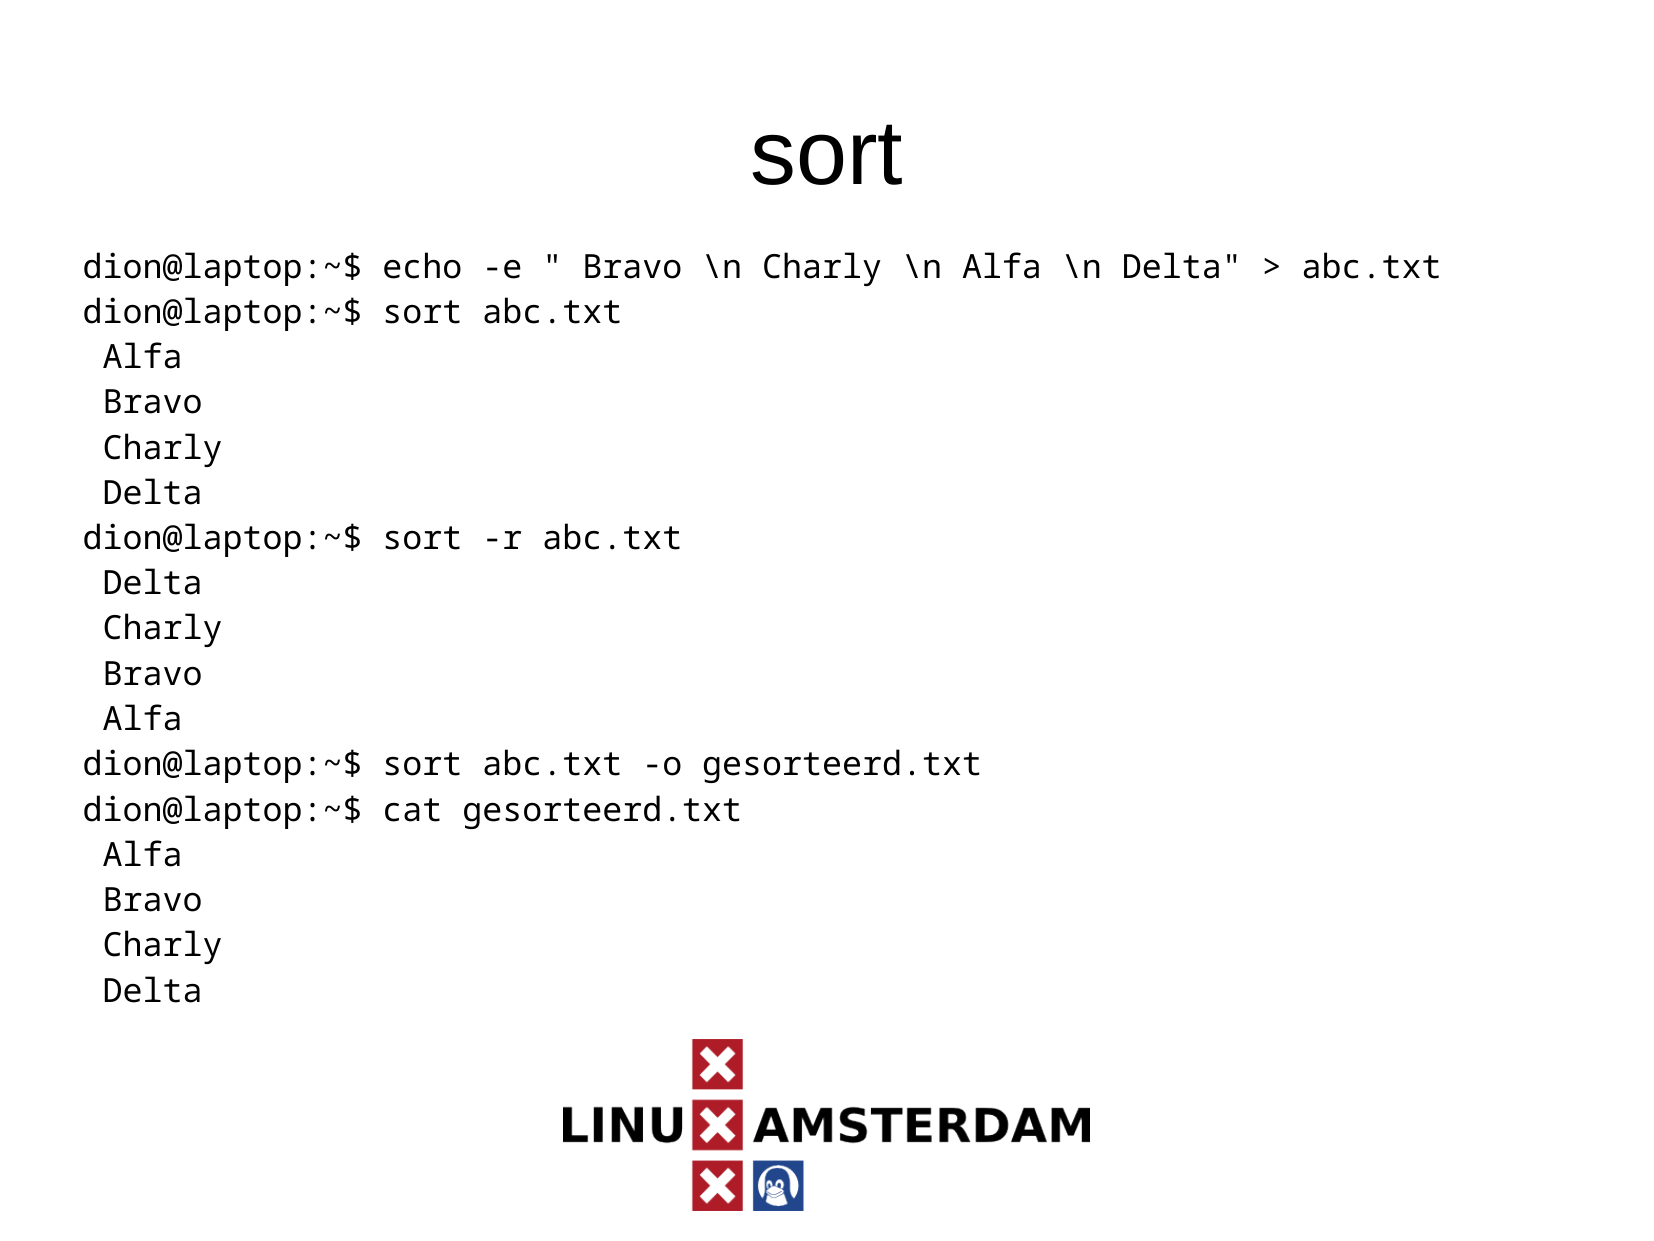

# sort
dion@laptop:~$ echo -e " Bravo \n Charly \n Alfa \n Delta" > abc.txt
dion@laptop:~$ sort abc.txt
 Alfa
 Bravo
 Charly
 Delta
dion@laptop:~$ sort -r abc.txt
 Delta
 Charly
 Bravo
 Alfa
dion@laptop:~$ sort abc.txt -o gesorteerd.txt
dion@laptop:~$ cat gesorteerd.txt
 Alfa
 Bravo
 Charly
 Delta